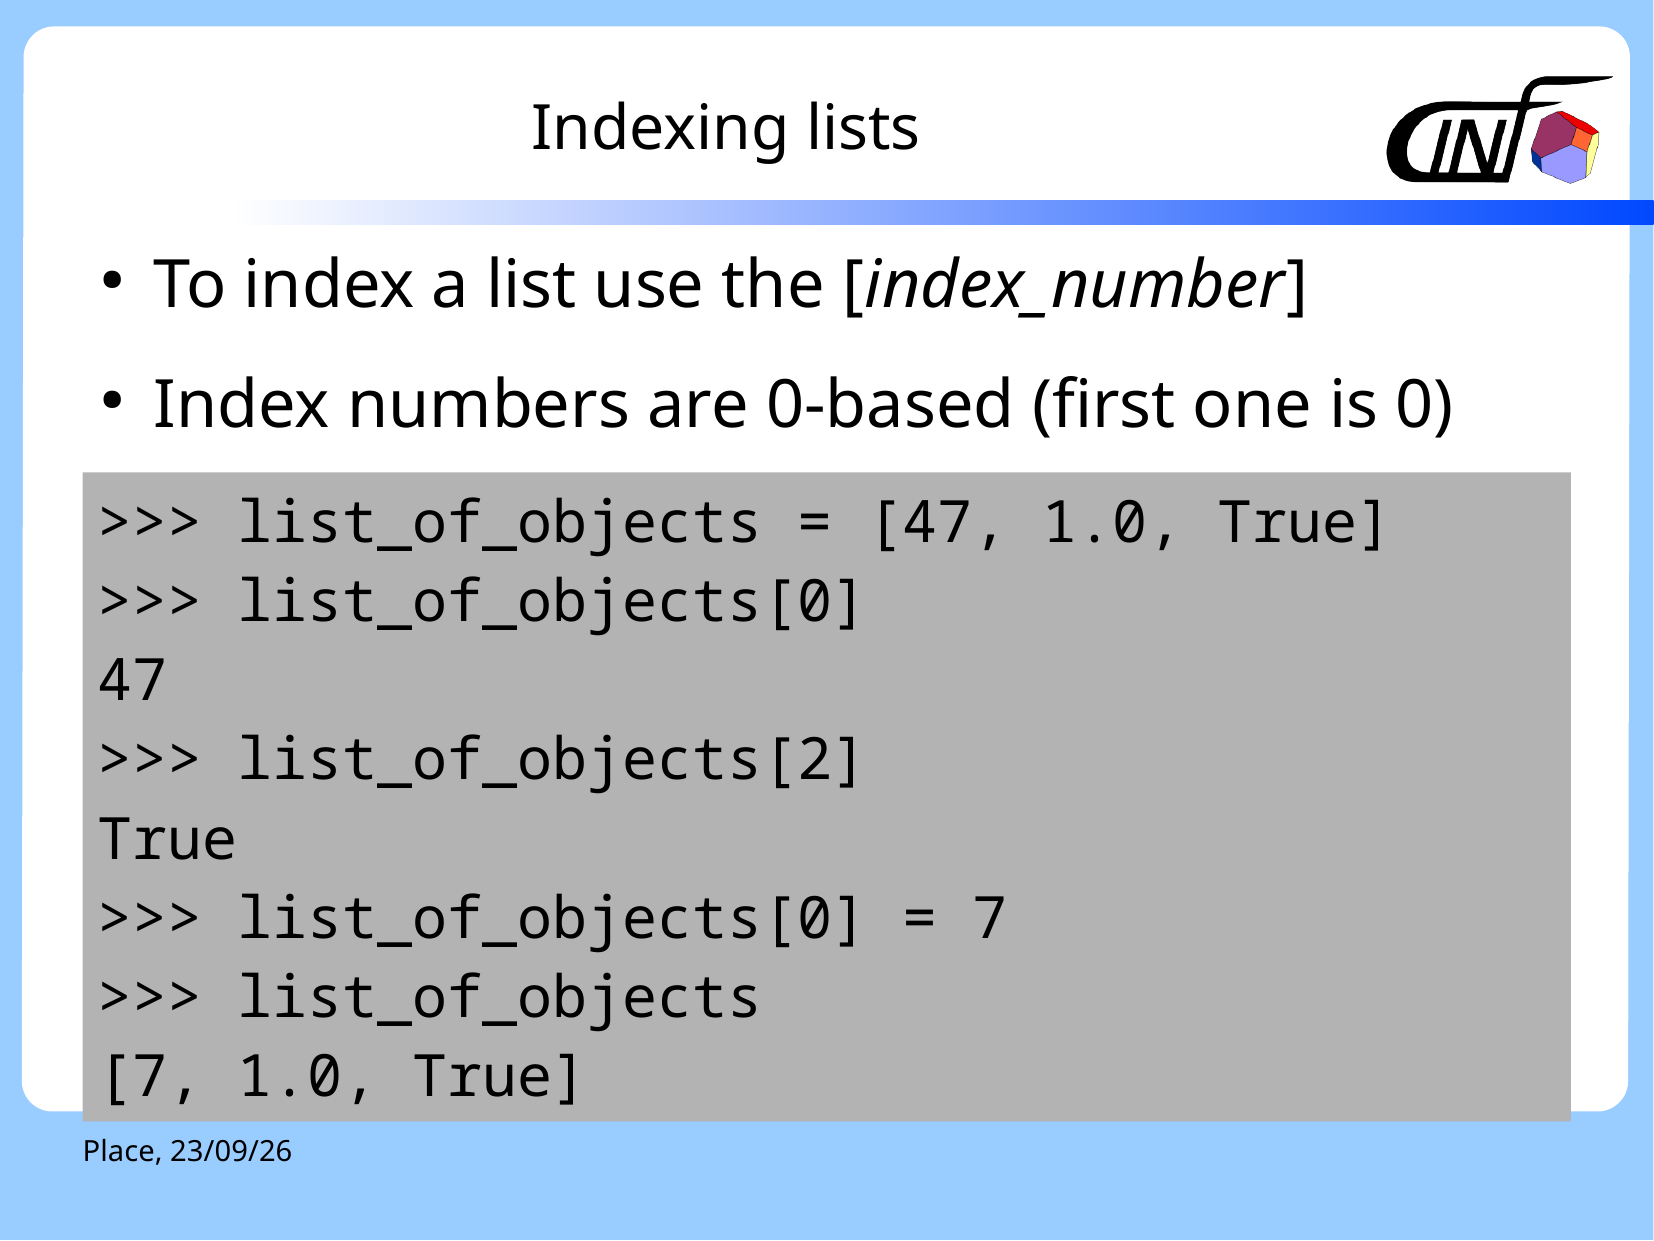

# Indexing lists
To index a list use the [index_number]
Index numbers are 0-based (first one is 0)
>>> list_of_objects = [47, 1.0, True]
>>> list_of_objects[0]
47
>>> list_of_objects[2]
True
>>> list_of_objects[0] = 7
>>> list_of_objects
[7, 1.0, True]